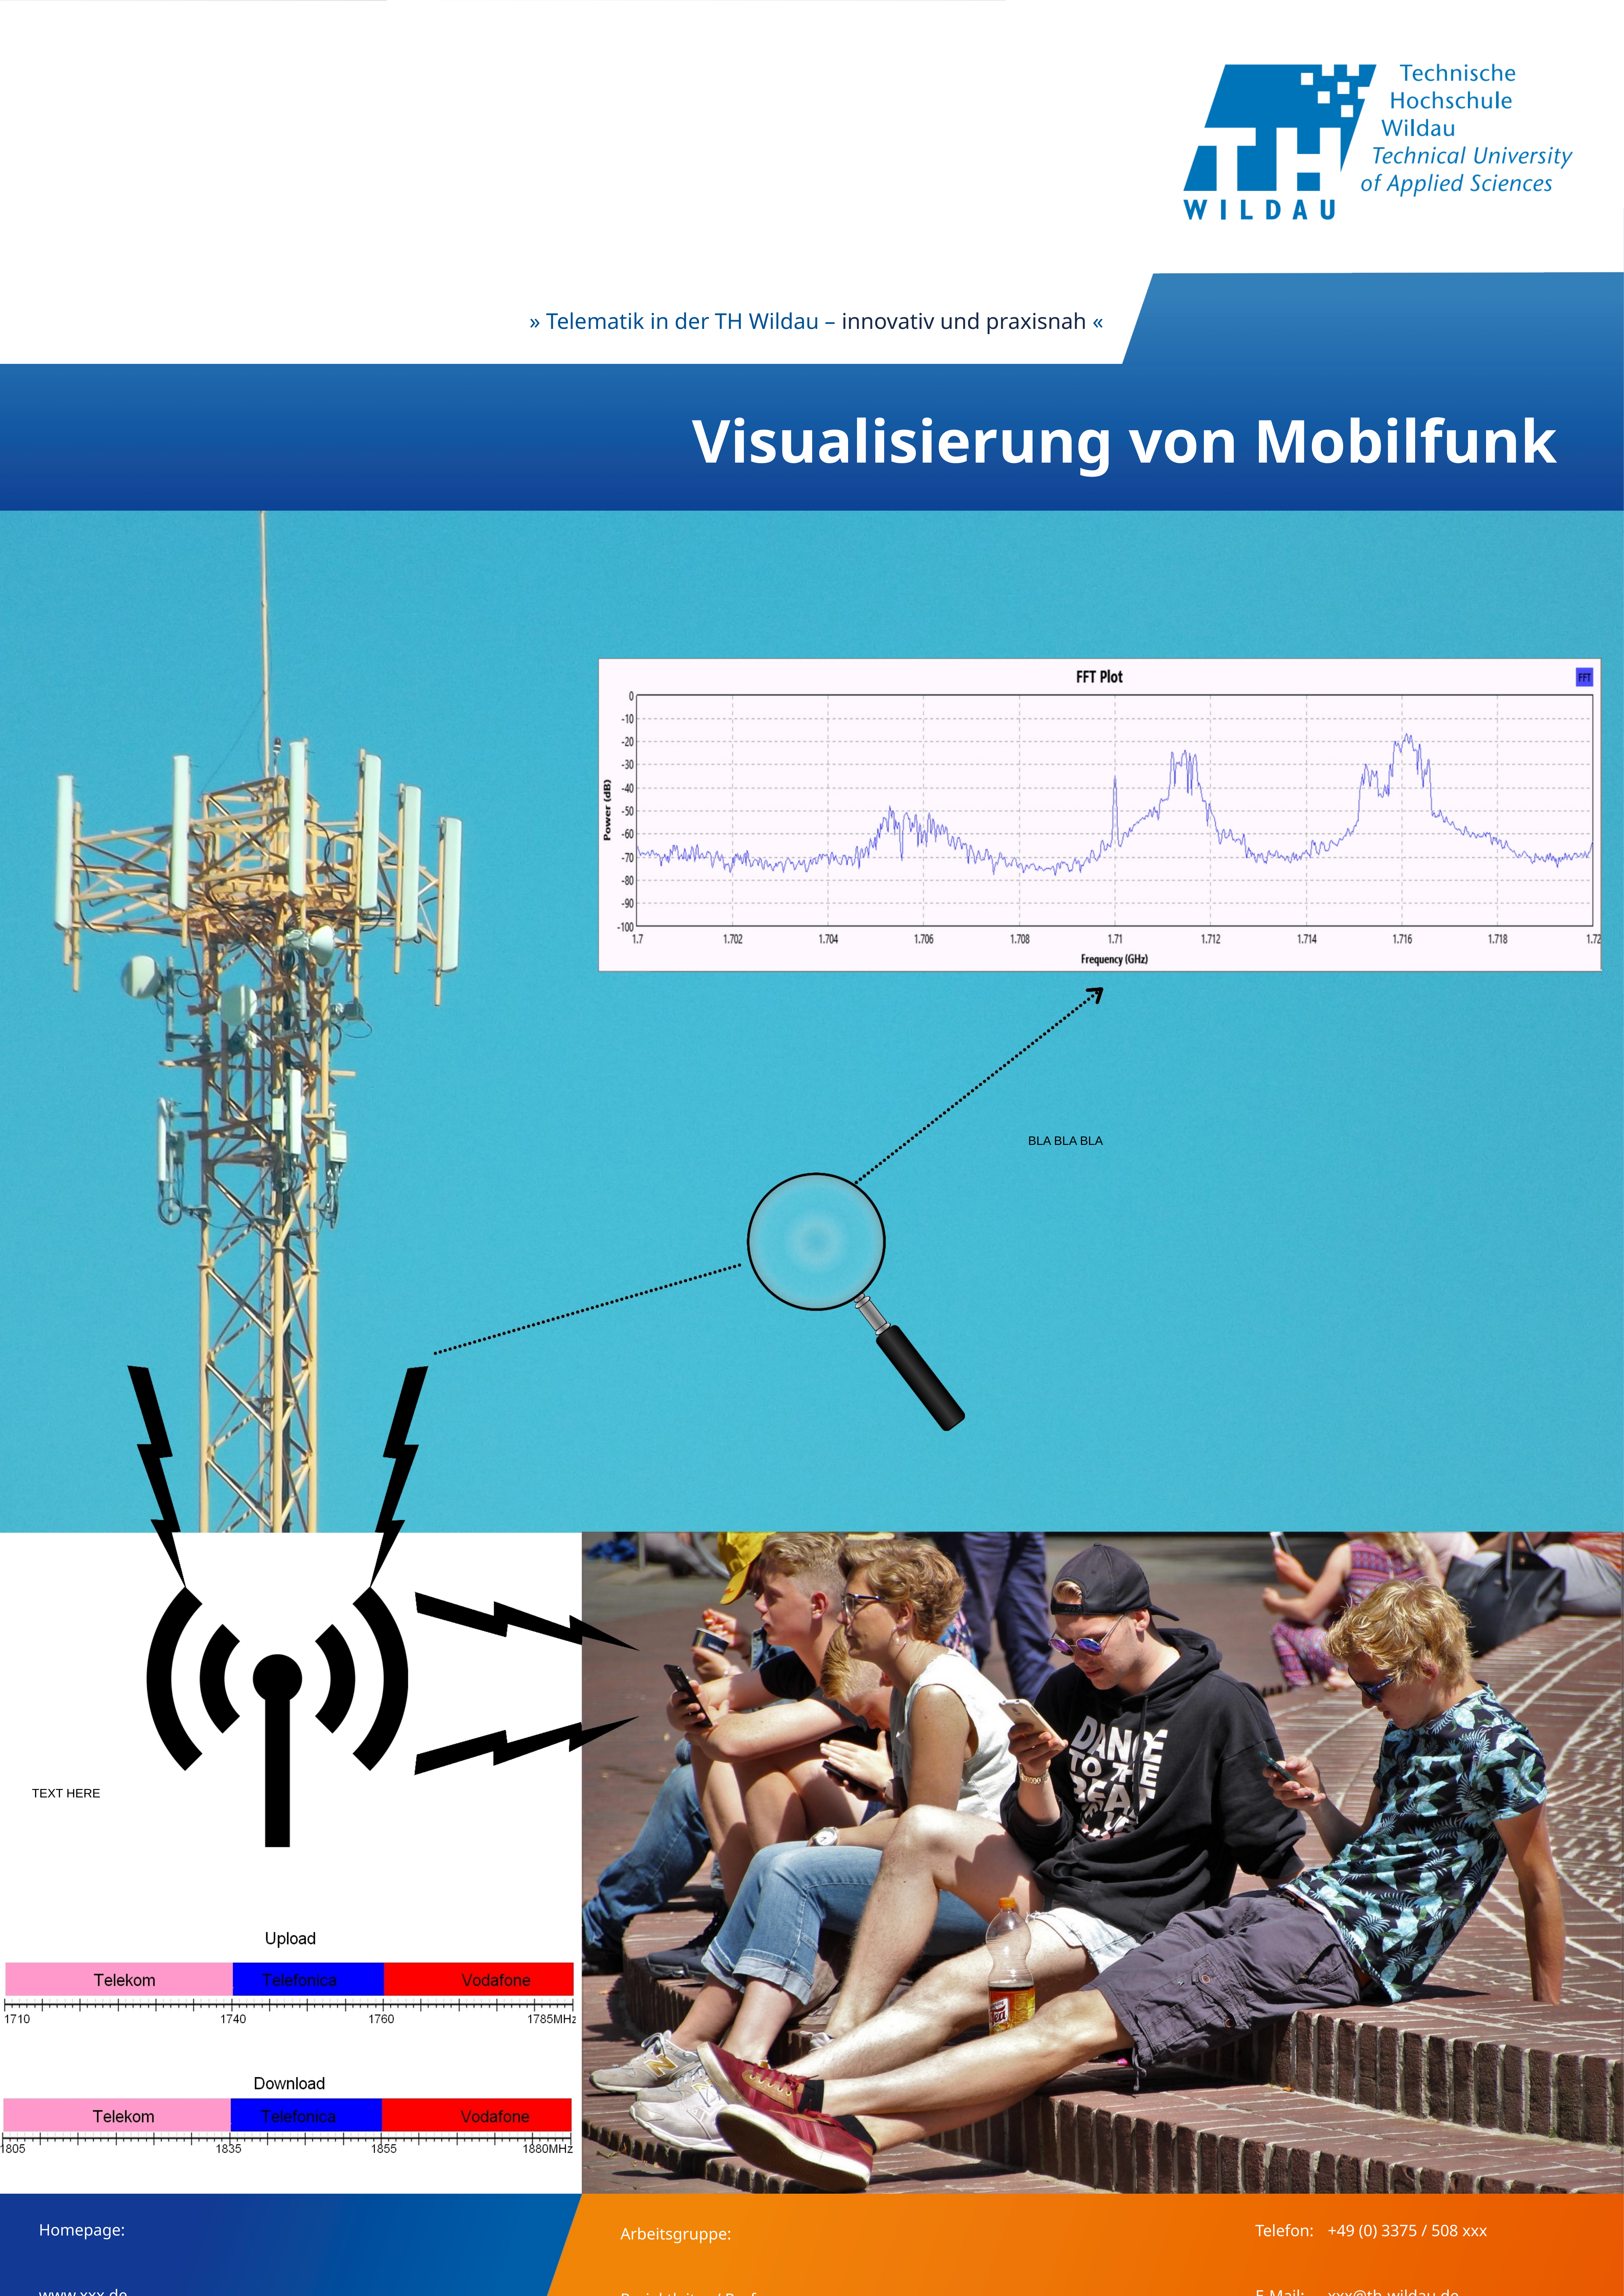

» Telematik in der TH Wildau – innovativ und praxisnah «
Visualisierung von Mobilfunk
BLA BLA BLA
TEXT HERE
Homepage:
www.xxx.de
Telefon:	+49 (0) 3375 / 508 xxx
E-Mail:	xxx@th-wildau.de
Arbeitsgruppe:
Projektleiter / Professor: